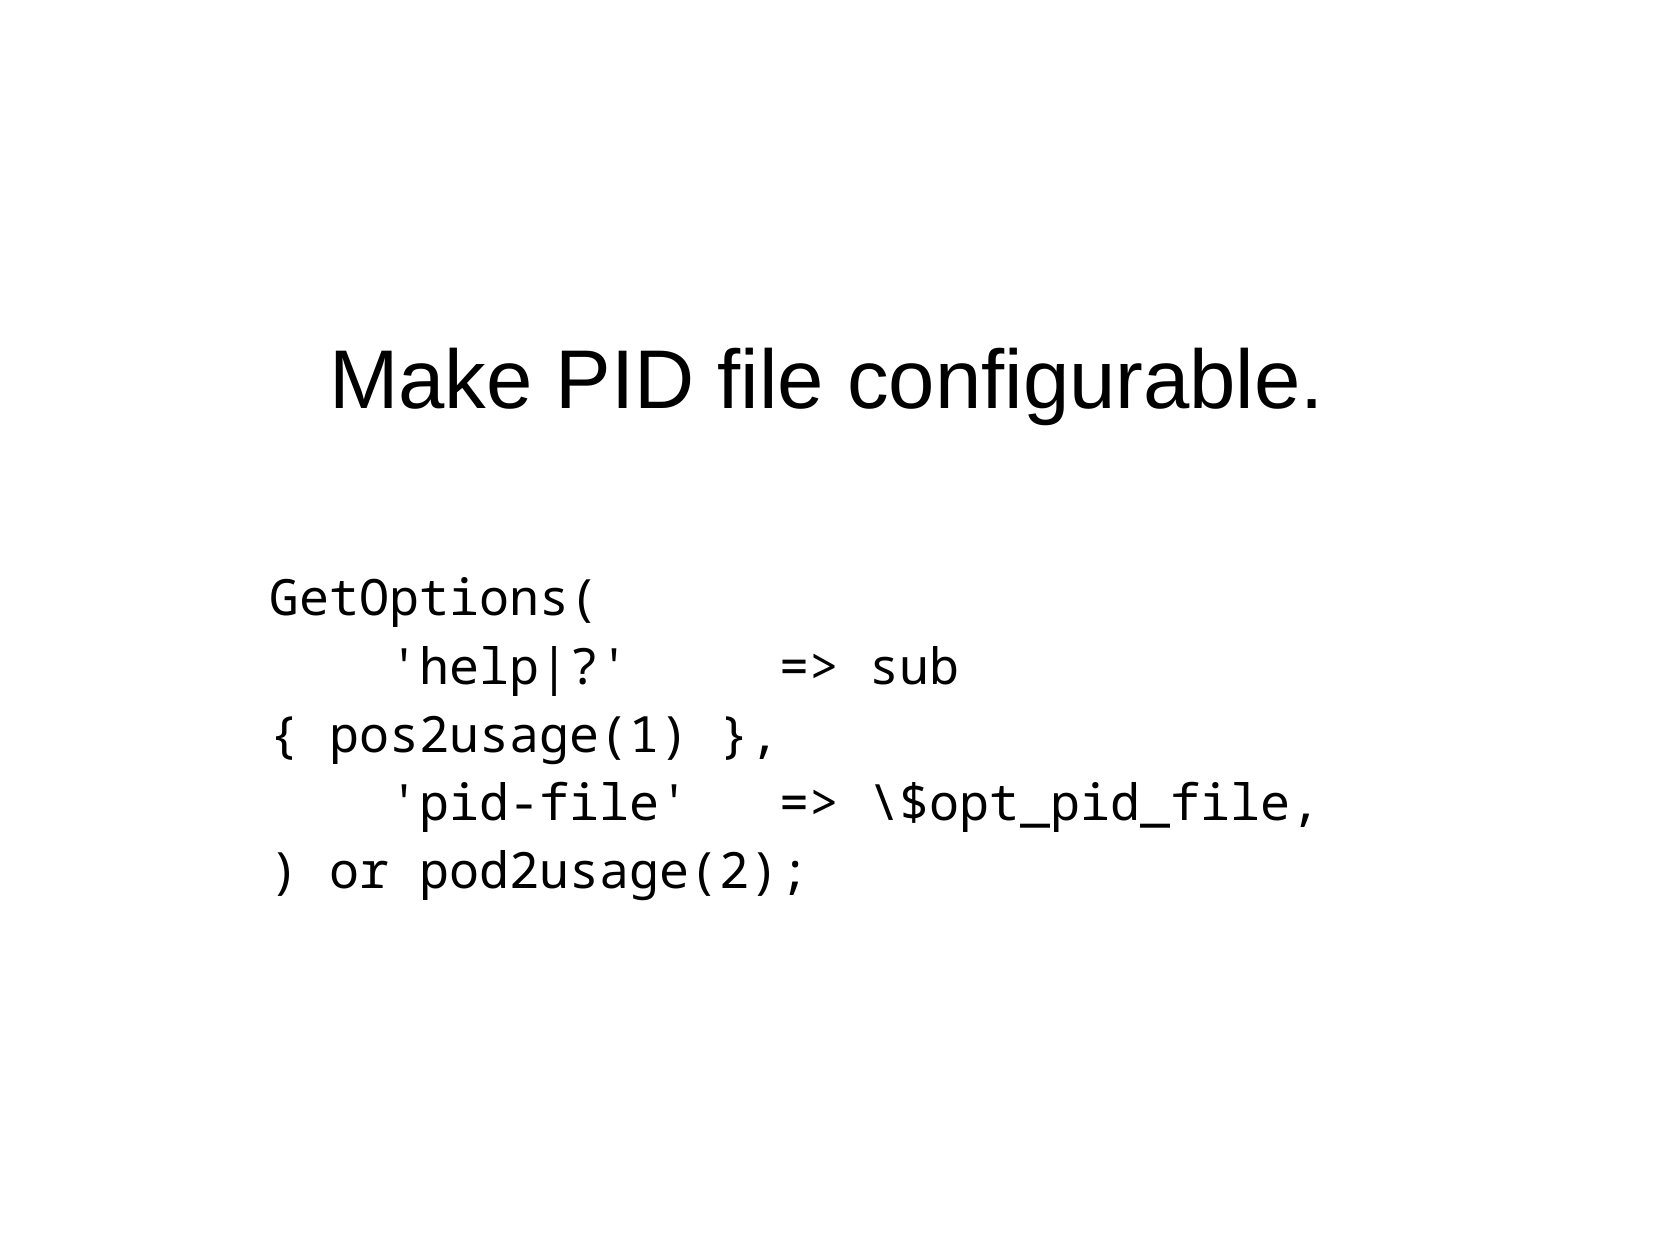

# Make PID file configurable.
GetOptions(
 'help|?' => sub { pos2usage(1) },
 'pid-file' => \$opt_pid_file,
) or pod2usage(2);